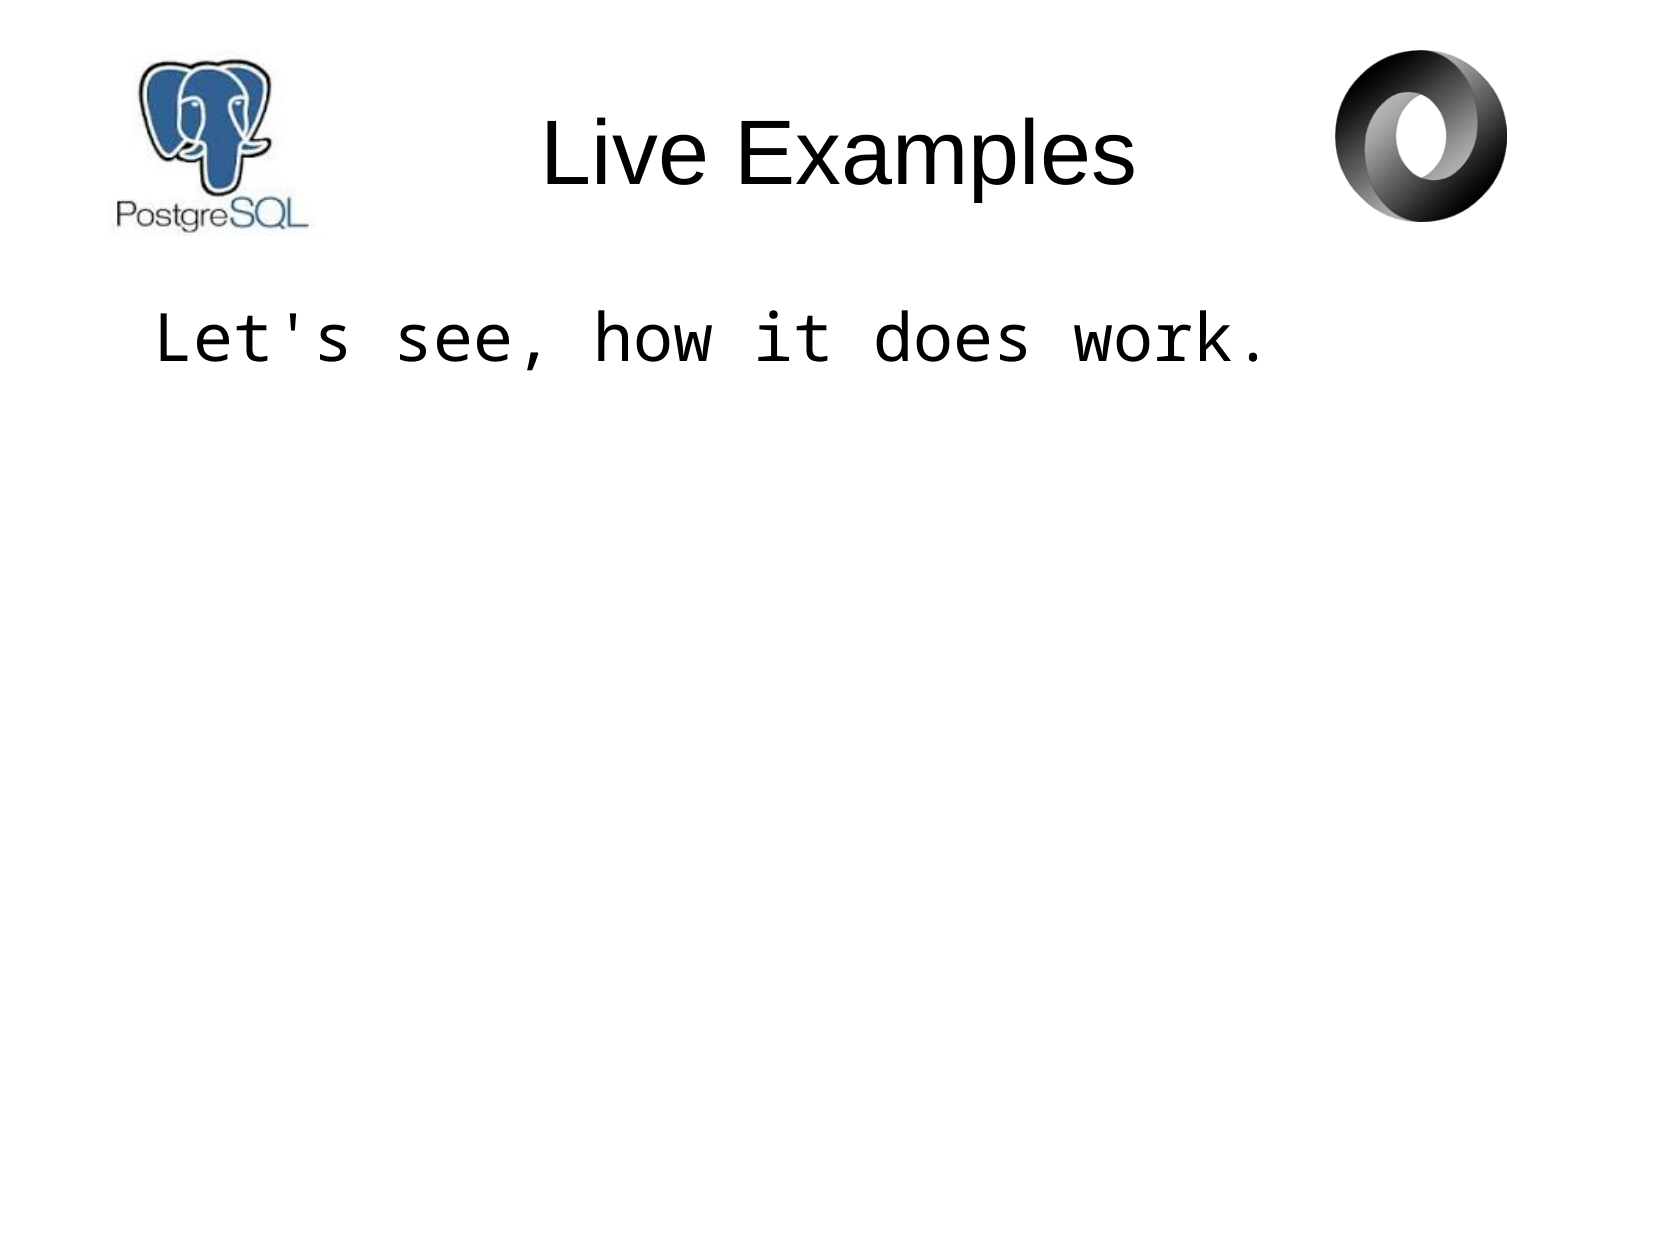

# Live Examples
Let's see, how it does work.